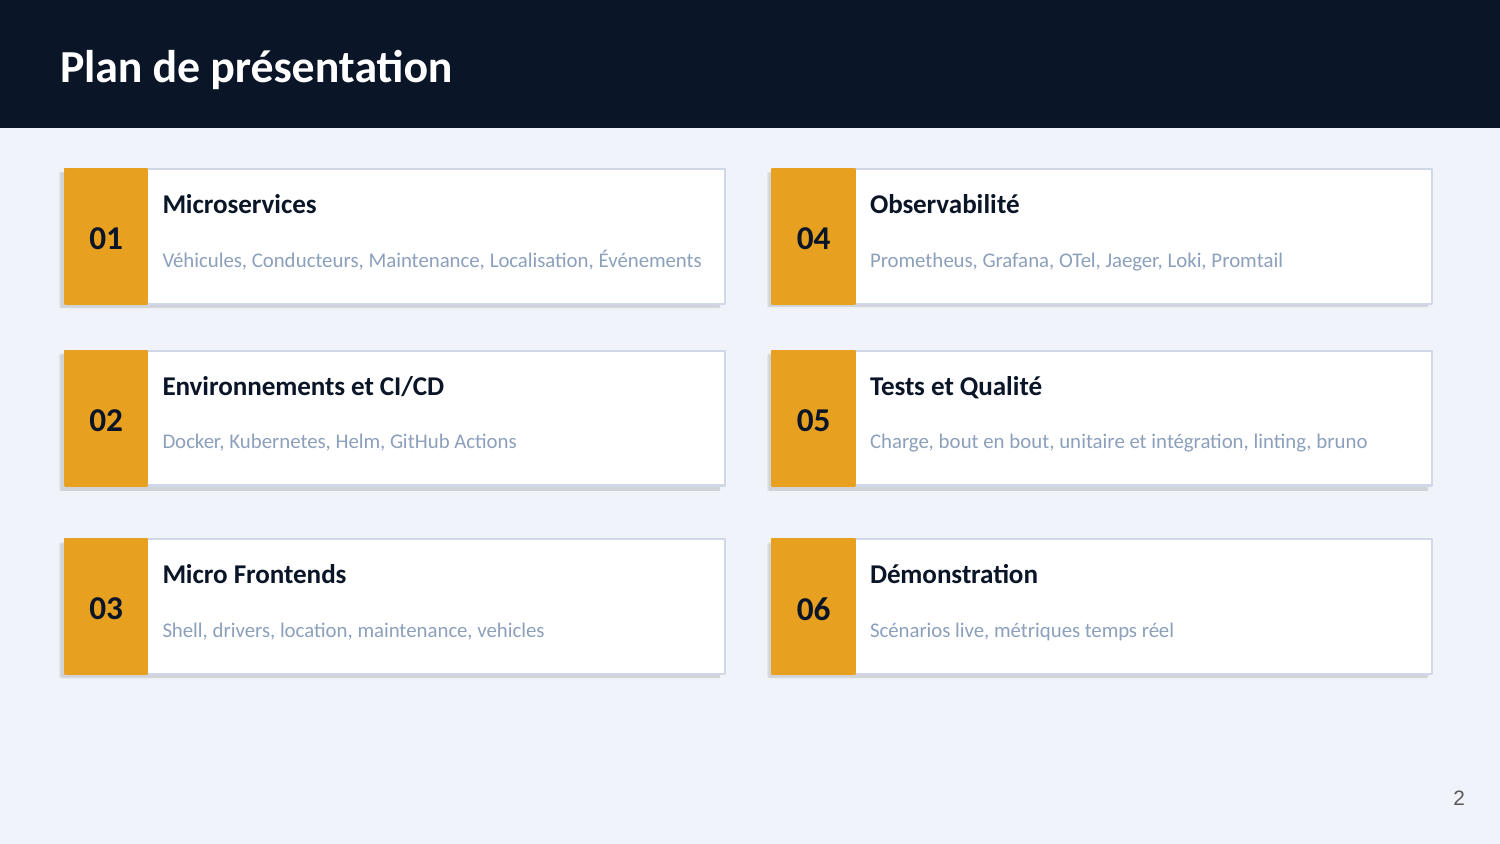

Plan de présentation
Microservices
Observabilité
01
04
Véhicules, Conducteurs, Maintenance, Localisation, Événements
Prometheus, Grafana, OTel, Jaeger, Loki, Promtail
Environnements et CI/CD
Tests et Qualité
02
05
Docker, Kubernetes, Helm, GitHub Actions
Charge, bout en bout, unitaire et intégration, linting, bruno
Micro Frontends
Démonstration
03
06
Scénarios live, métriques temps réel
Shell, drivers, location, maintenance, vehicles